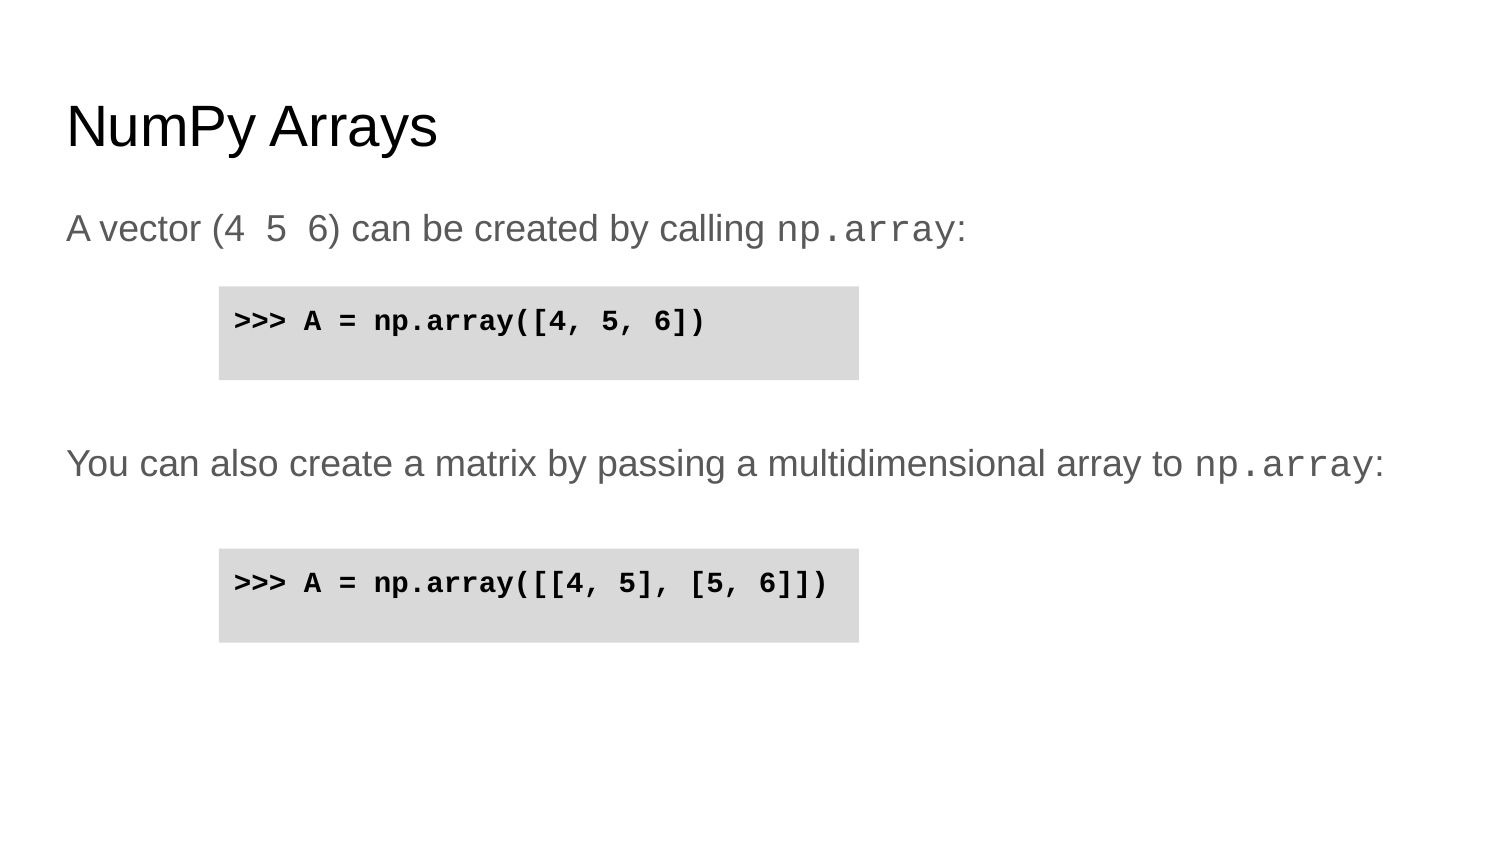

# NumPy Arrays
A vector (4 5 6) can be created by calling np.array:
You can also create a matrix by passing a multidimensional array to np.array:
>>> A = np.array([4, 5, 6])
>>> A = np.array([[4, 5], [5, 6]])